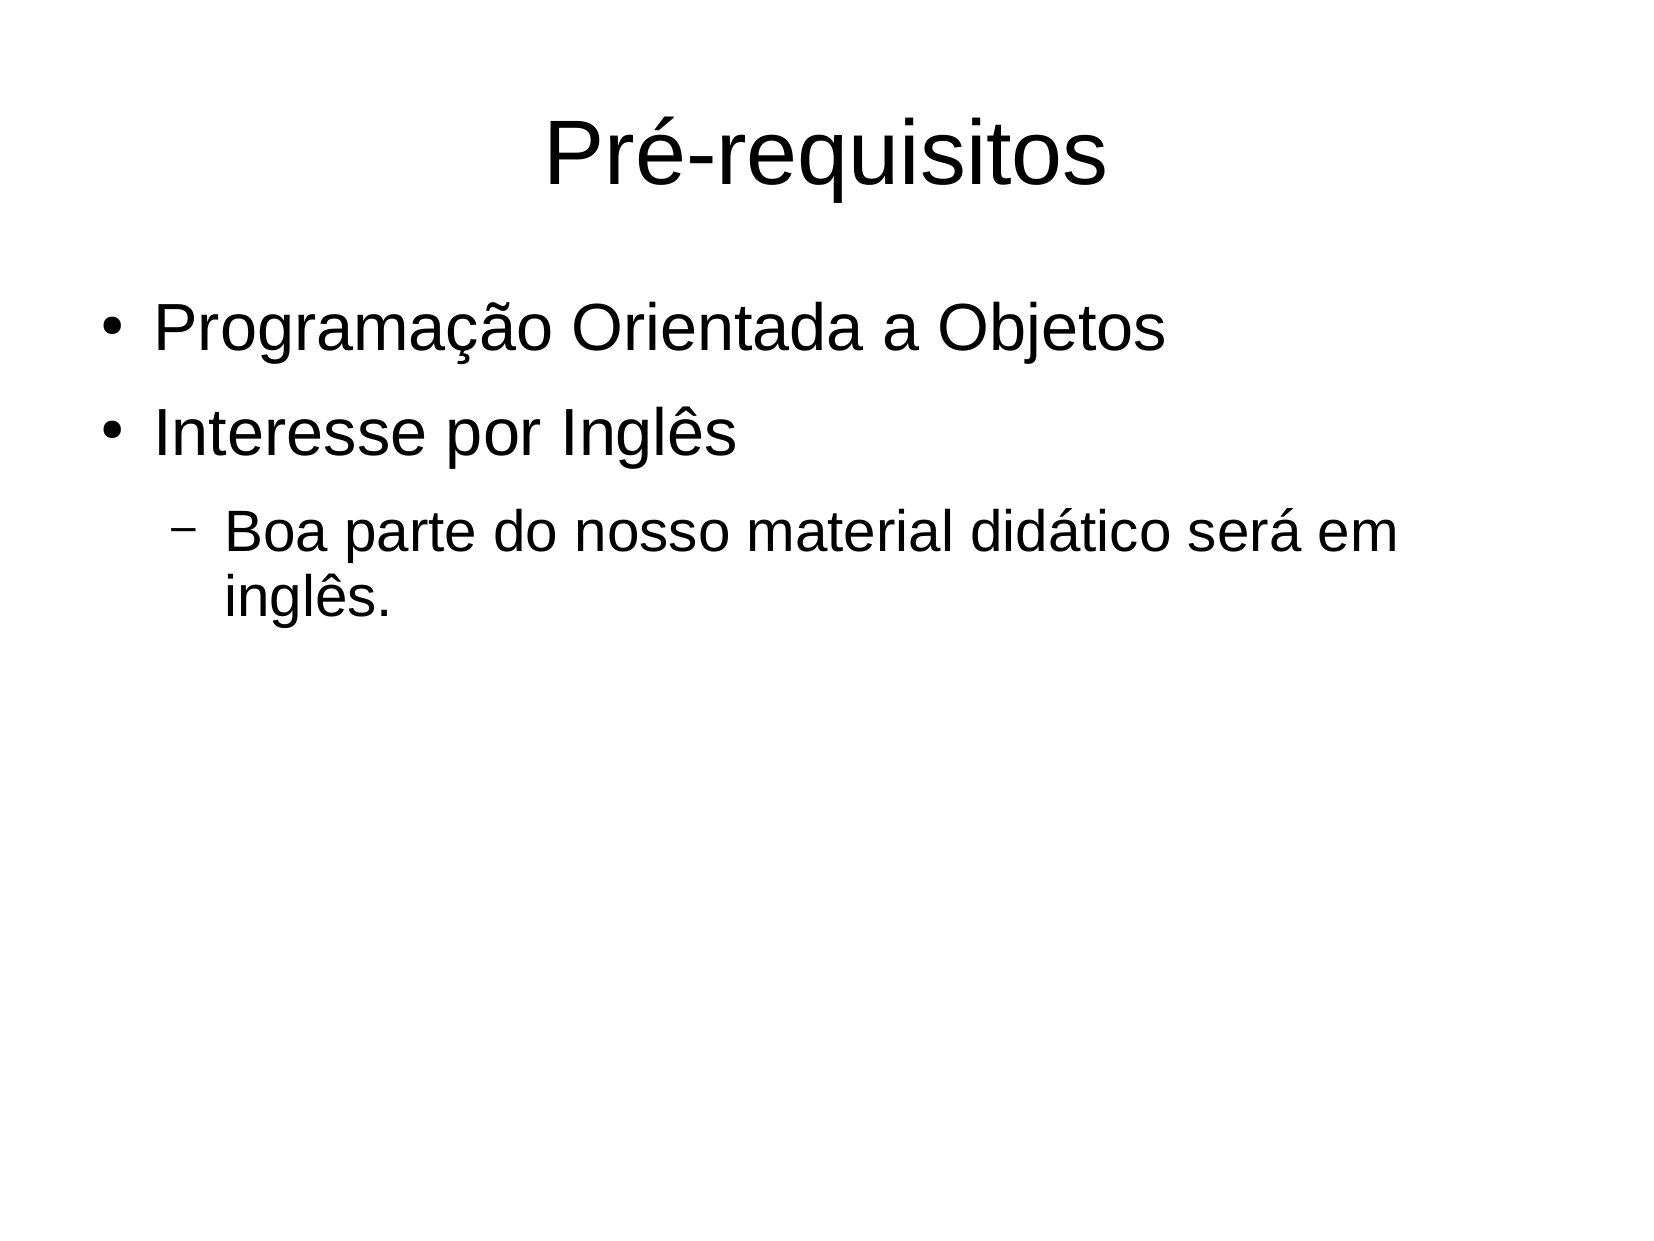

# Pré-requisitos
Programação Orientada a Objetos
Interesse por Inglês
Boa parte do nosso material didático será em inglês.